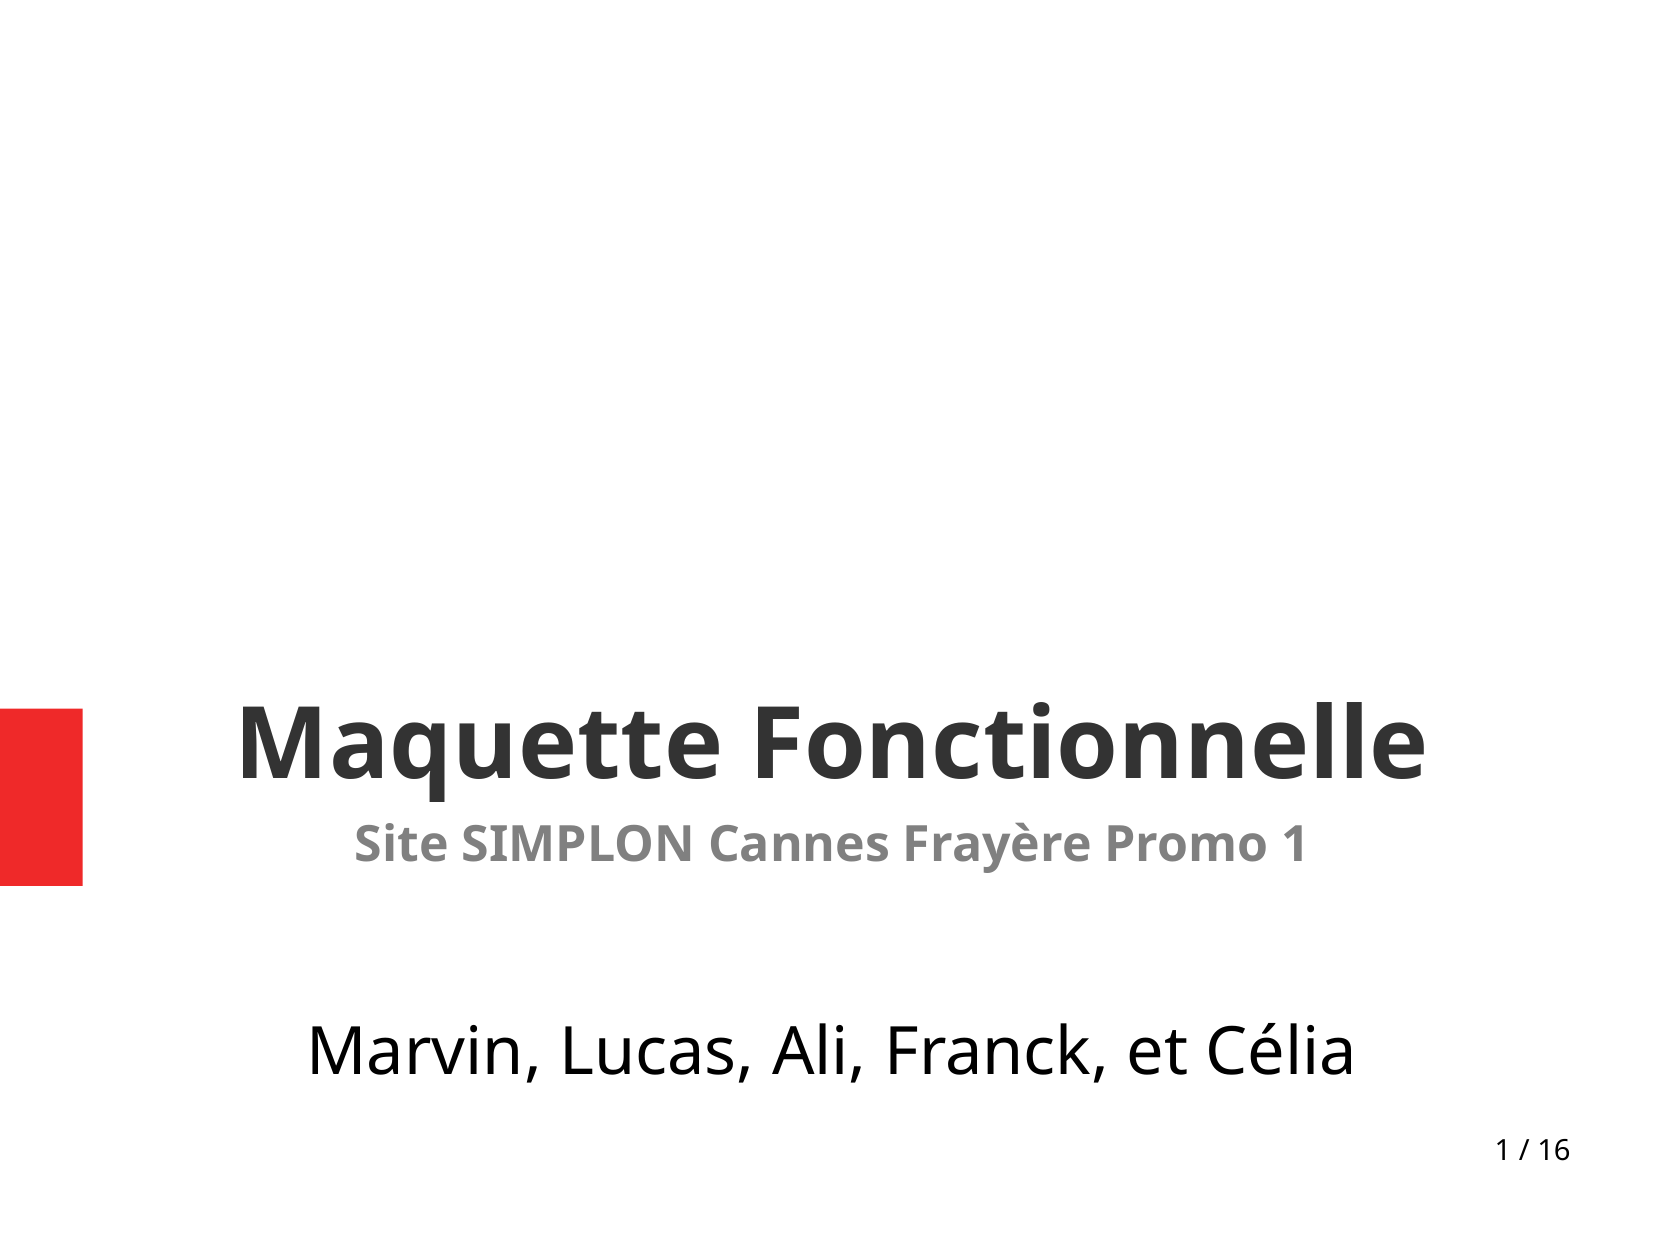

# Maquette Fonctionnelle Site SIMPLON Cannes Frayère Promo 1
Marvin, Lucas, Ali, Franck, et Célia
1